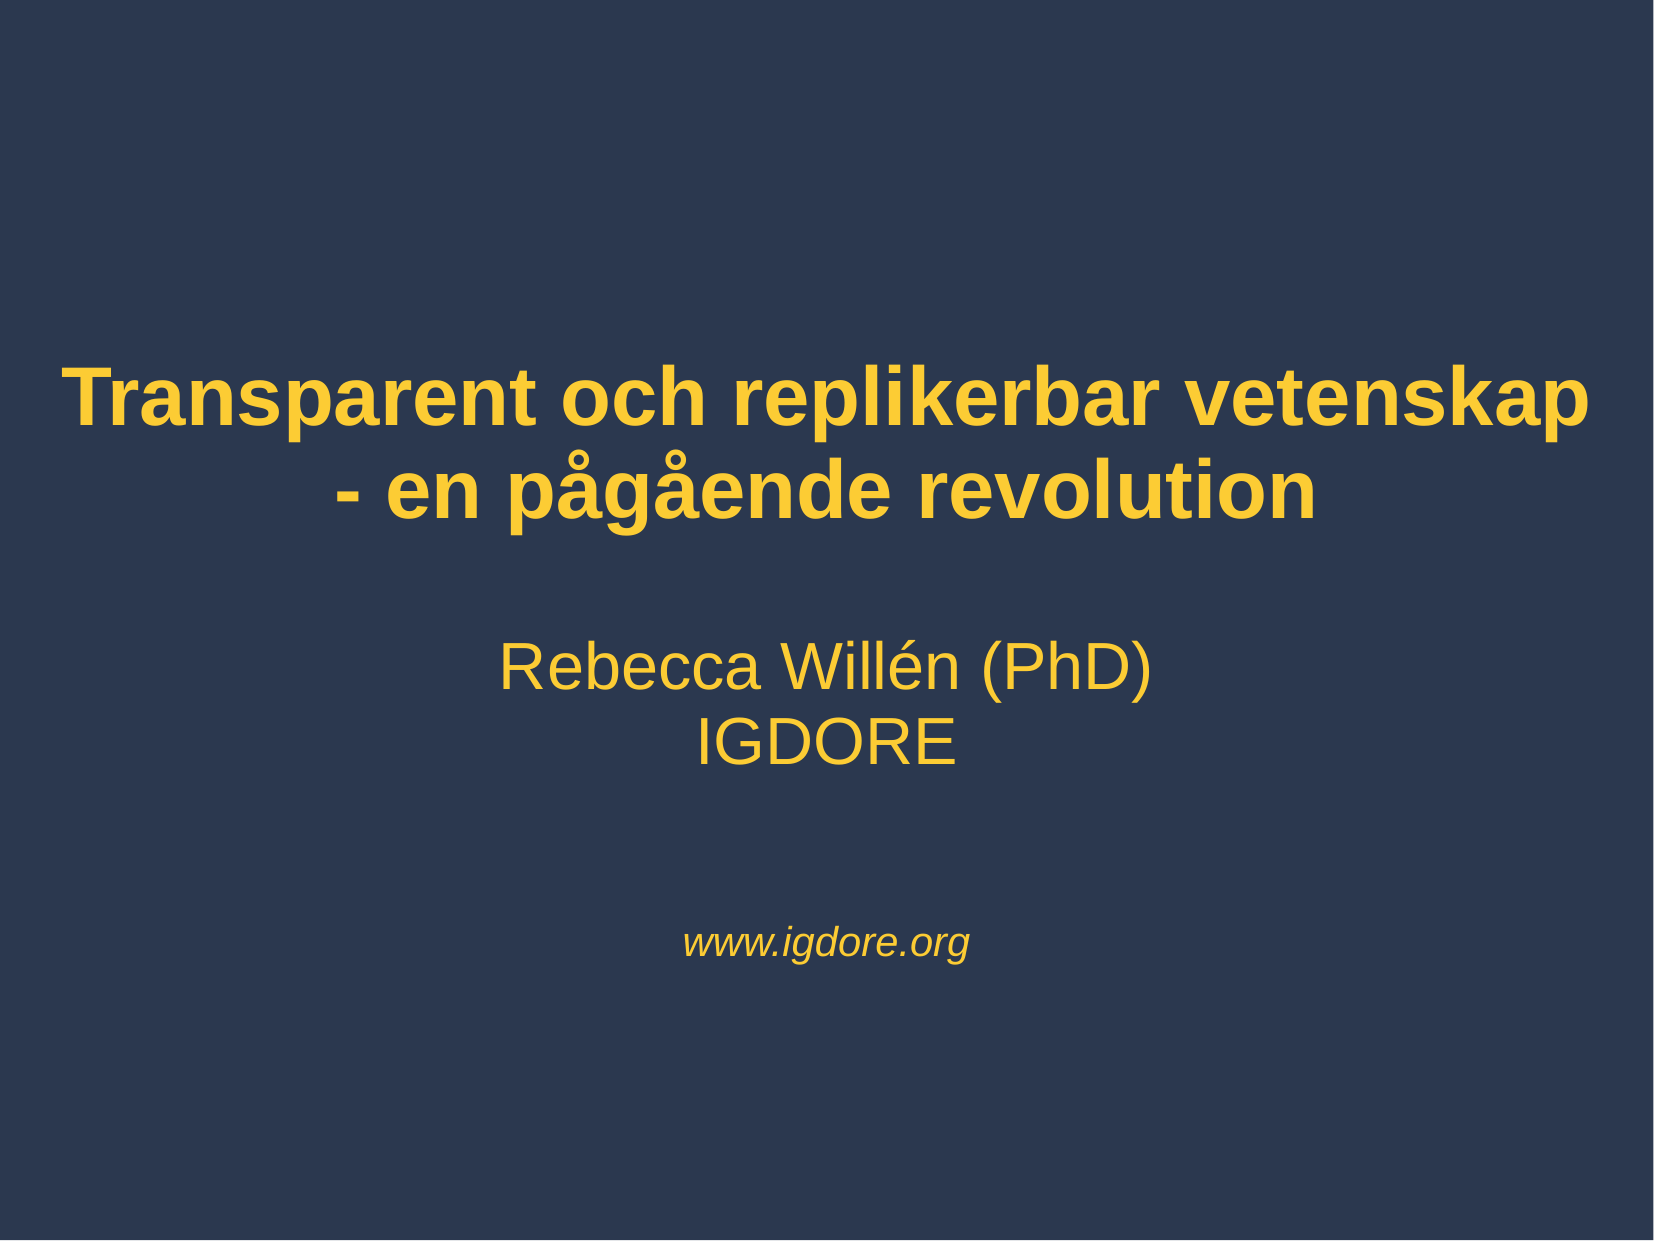

Transparent och replikerbar vetenskap
- en pågående revolution
Rebecca Willén (PhD)
IGDORE
www.igdore.org